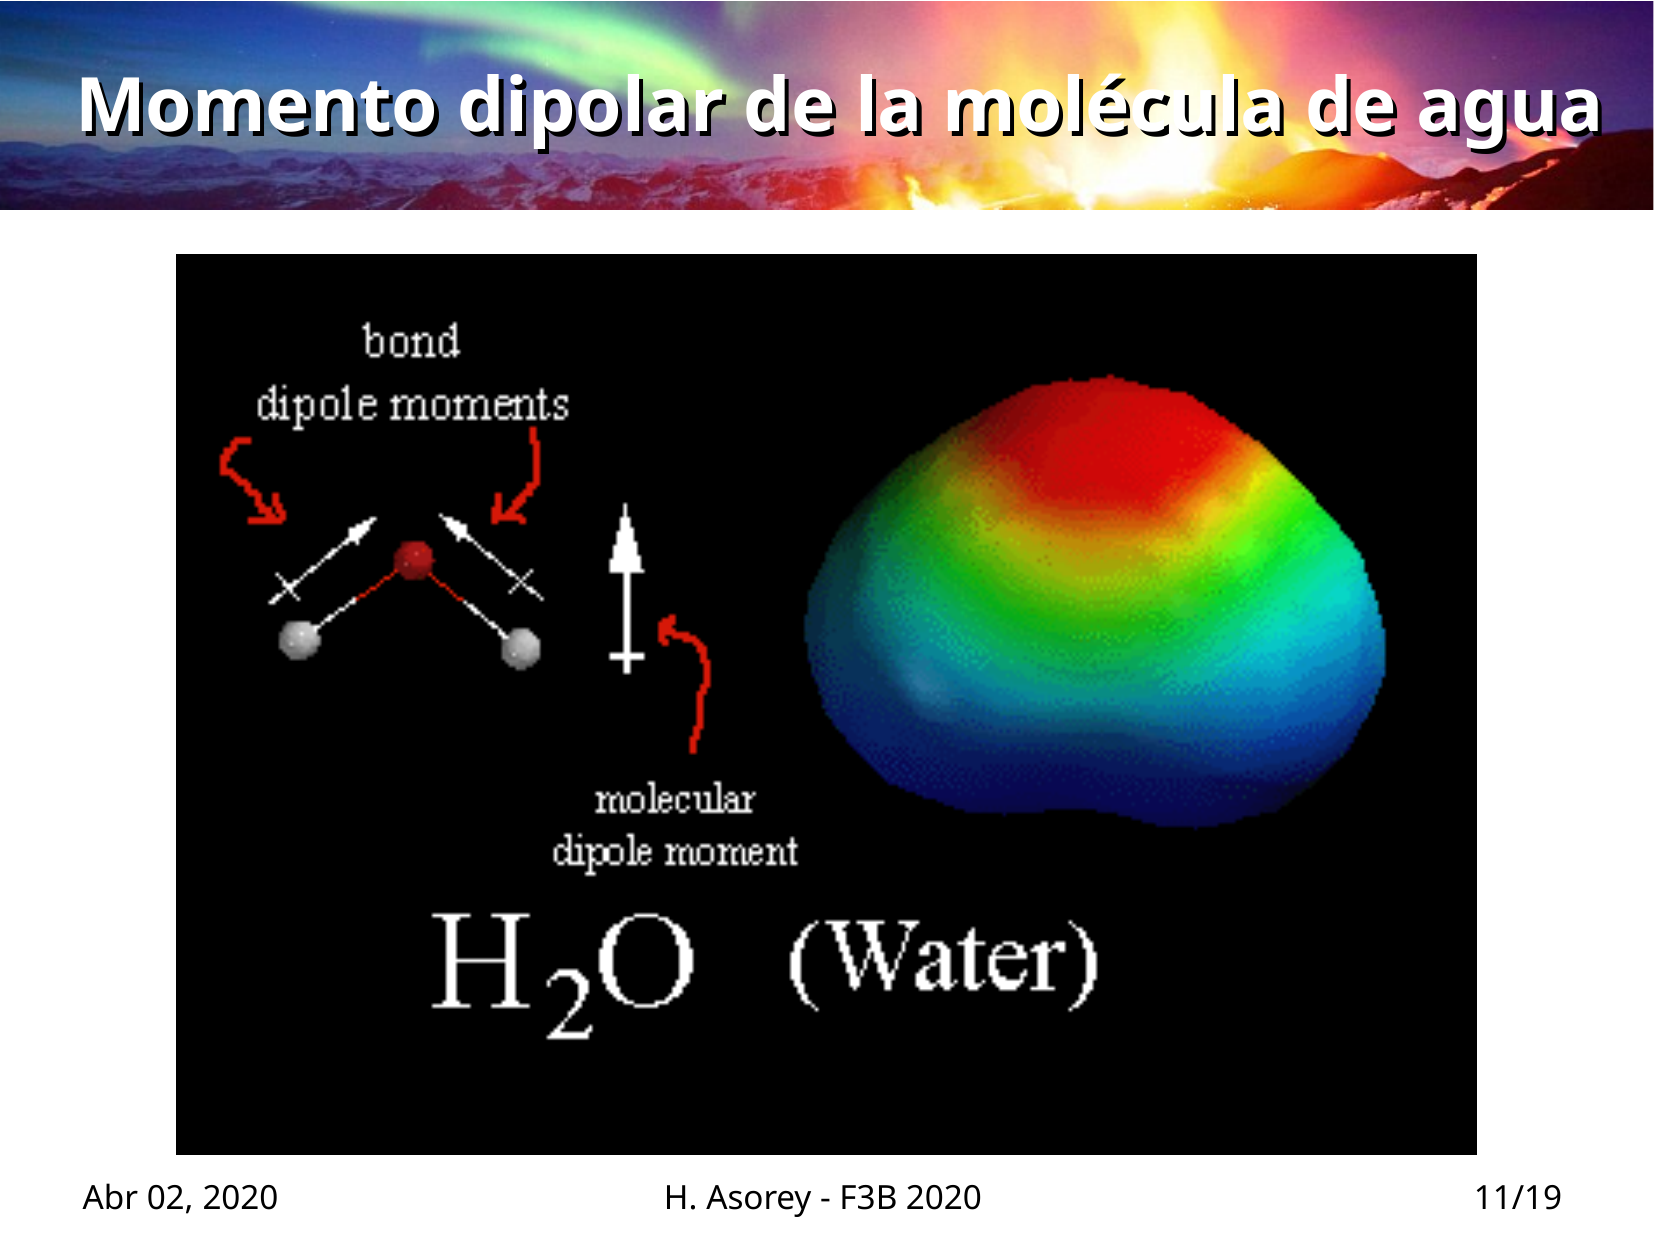

# Momento dipolar de la molécula de agua
Abr 02, 2020
H. Asorey - F3B 2020
11